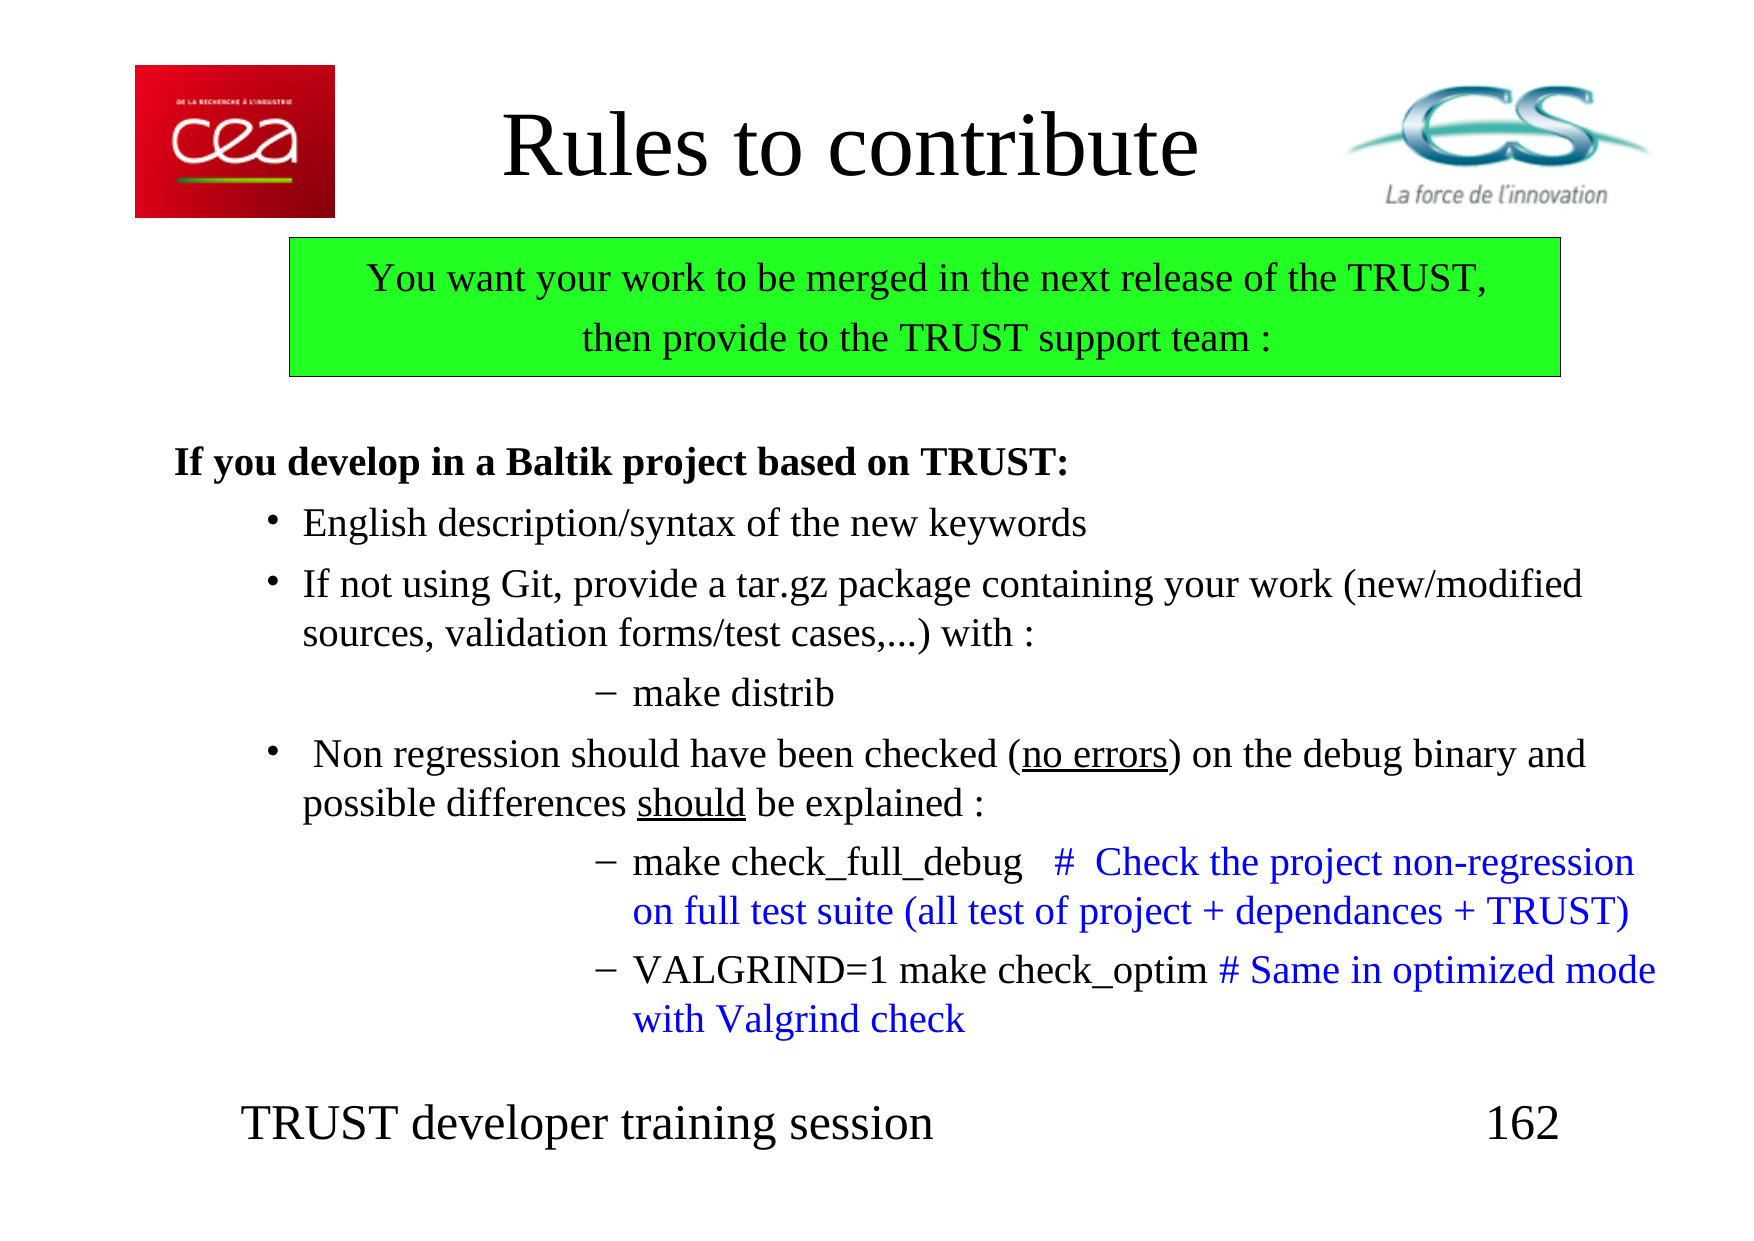

# Rules to contribute
You want your work to be merged in the next release of the TRUST,
then provide to the TRUST support team :
If you develop in a Baltik project based on TRUST:
English description/syntax of the new keywords
If not using Git, provide a tar.gz package containing your work (new/modified sources, validation forms/test cases,...) with :
make distrib
 Non regression should have been checked (no errors) on the debug binary and possible differences should be explained :
make check_full_debug # Check the project non-regression on full test suite (all test of project + dependances + TRUST)
VALGRIND=1 make check_optim # Same in optimized mode with Valgrind check
TRUST developer training session
162